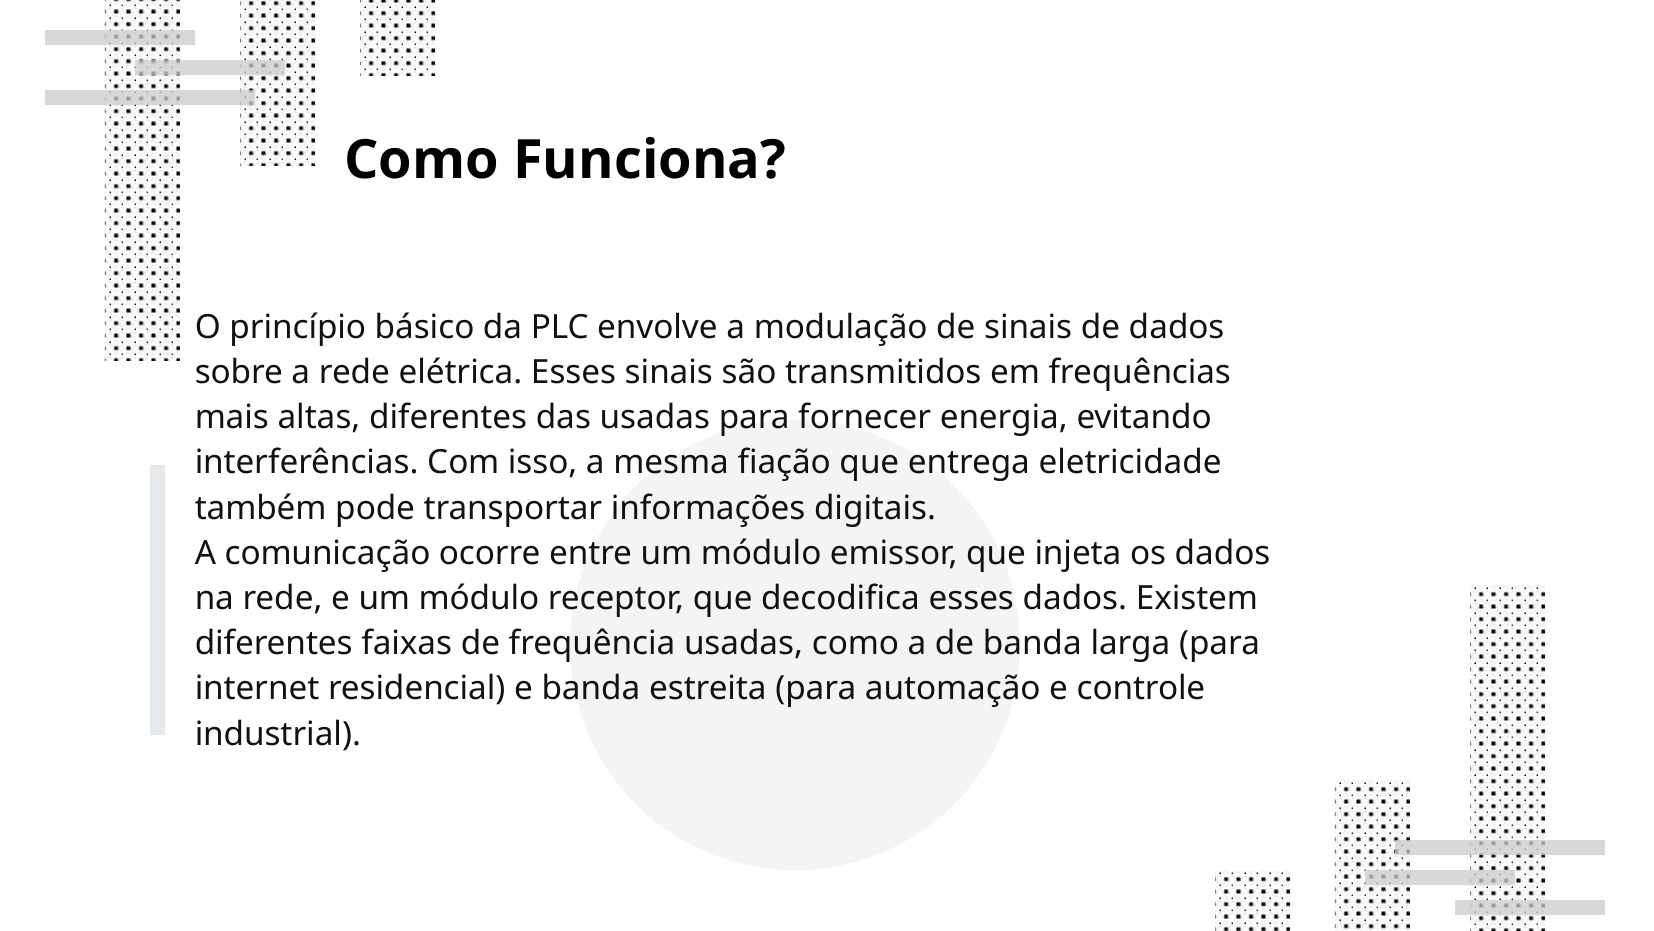

Como Funciona?
O princípio básico da PLC envolve a modulação de sinais de dados sobre a rede elétrica. Esses sinais são transmitidos em frequências mais altas, diferentes das usadas para fornecer energia, evitando interferências. Com isso, a mesma fiação que entrega eletricidade também pode transportar informações digitais.
A comunicação ocorre entre um módulo emissor, que injeta os dados na rede, e um módulo receptor, que decodifica esses dados. Existem diferentes faixas de frequência usadas, como a de banda larga (para internet residencial) e banda estreita (para automação e controle industrial).